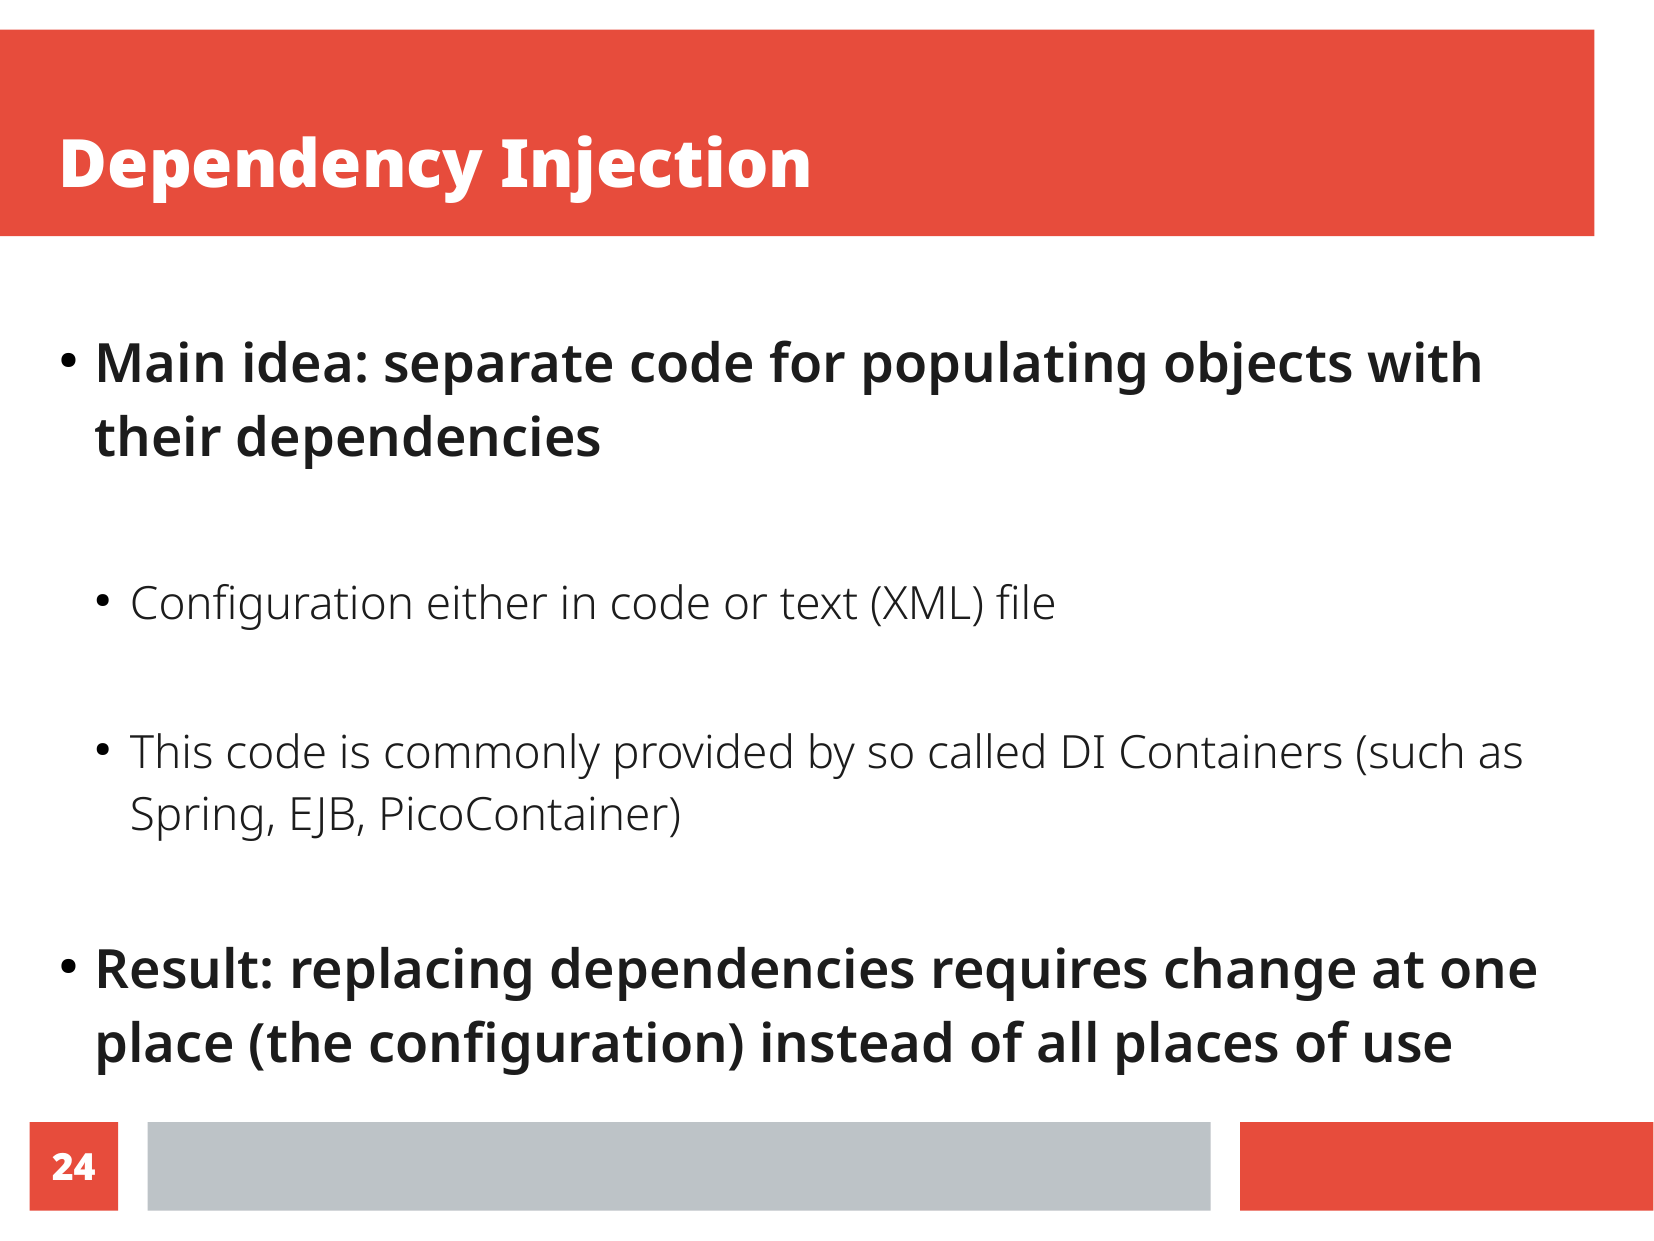

# Dependency Injection
Main idea: separate code for populating objects with their dependencies
Configuration either in code or text (XML) file
This code is commonly provided by so called DI Containers (such as Spring, EJB, PicoContainer)
Result: replacing dependencies requires change at one place (the configuration) instead of all places of use
24